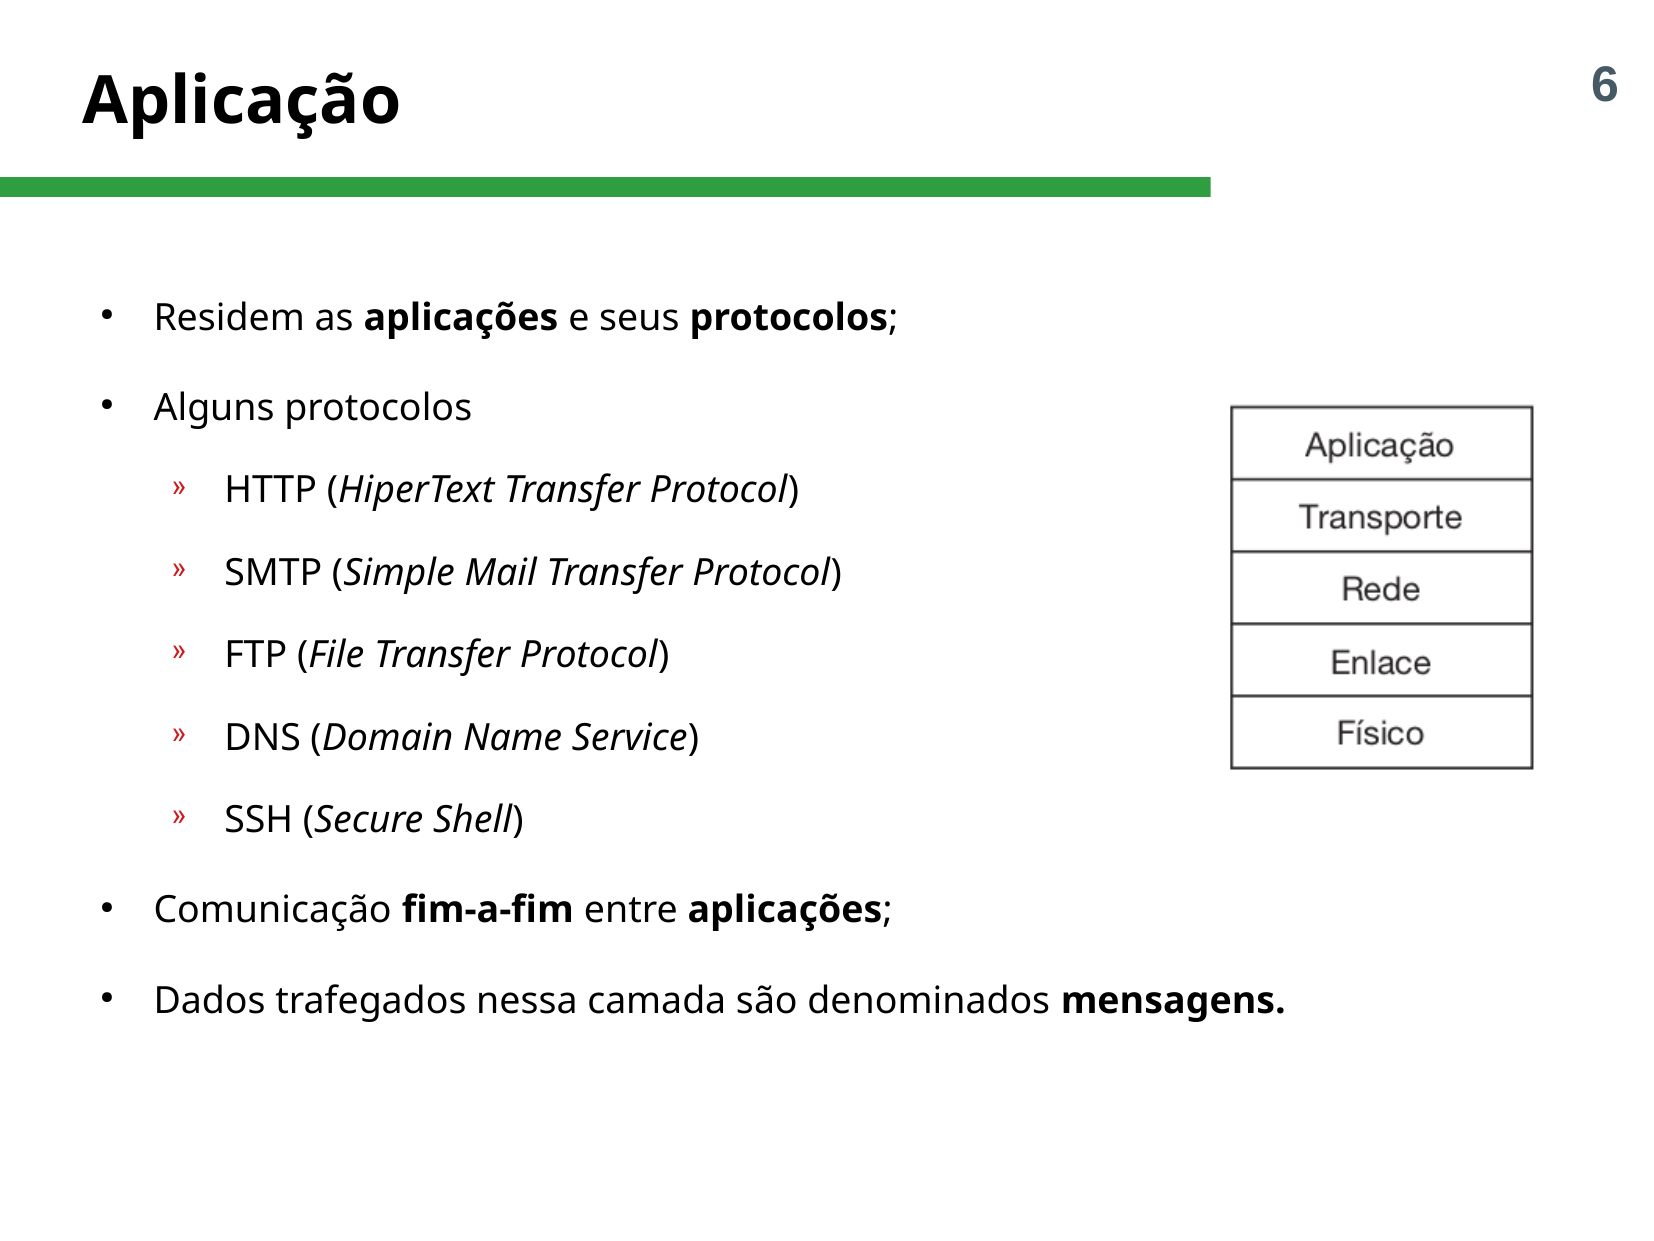

# Aplicação
Residem as aplicações e seus protocolos;
Alguns protocolos
HTTP (HiperText Transfer Protocol)
SMTP (Simple Mail Transfer Protocol)
FTP (File Transfer Protocol)
DNS (Domain Name Service)
SSH (Secure Shell)
Comunicação fim-a-fim entre aplicações;
Dados trafegados nessa camada são denominados mensagens.